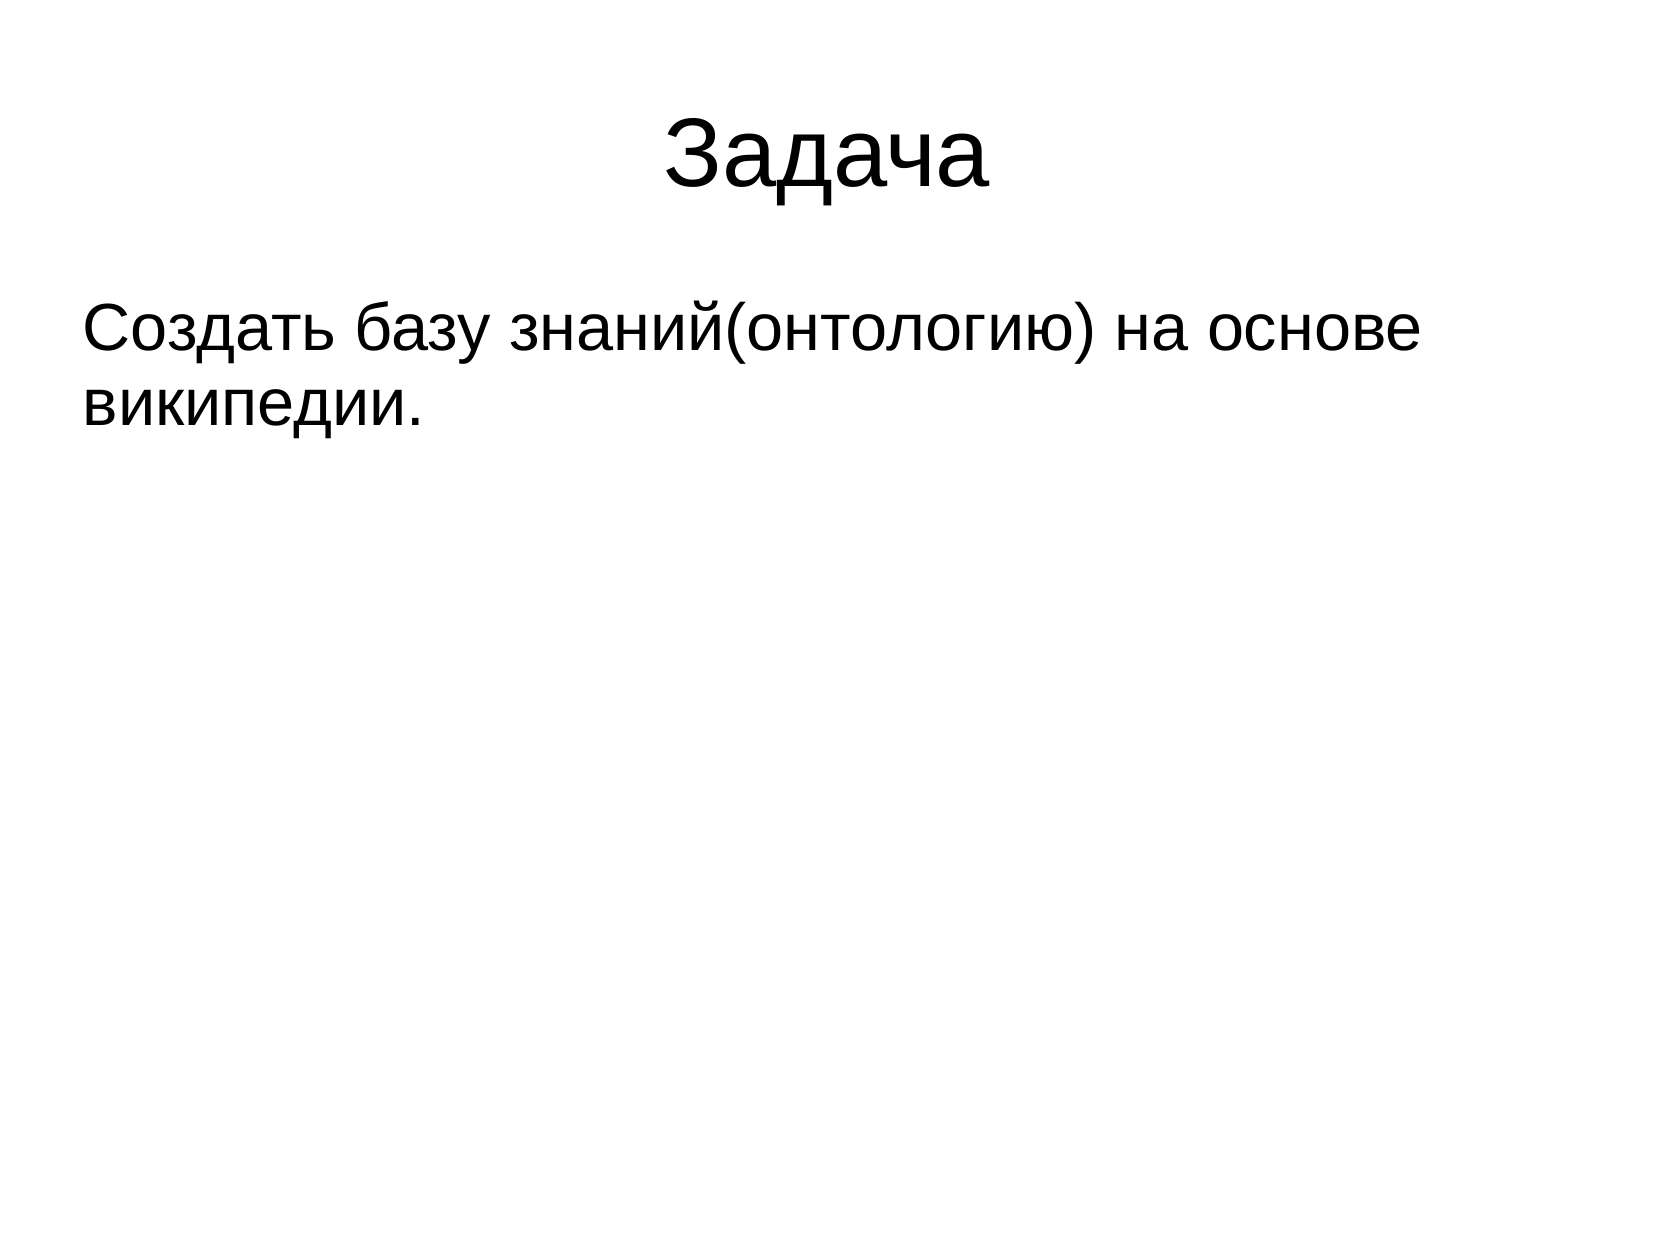

# Задача
Создать базу знаний(онтологию) на основе википедии.